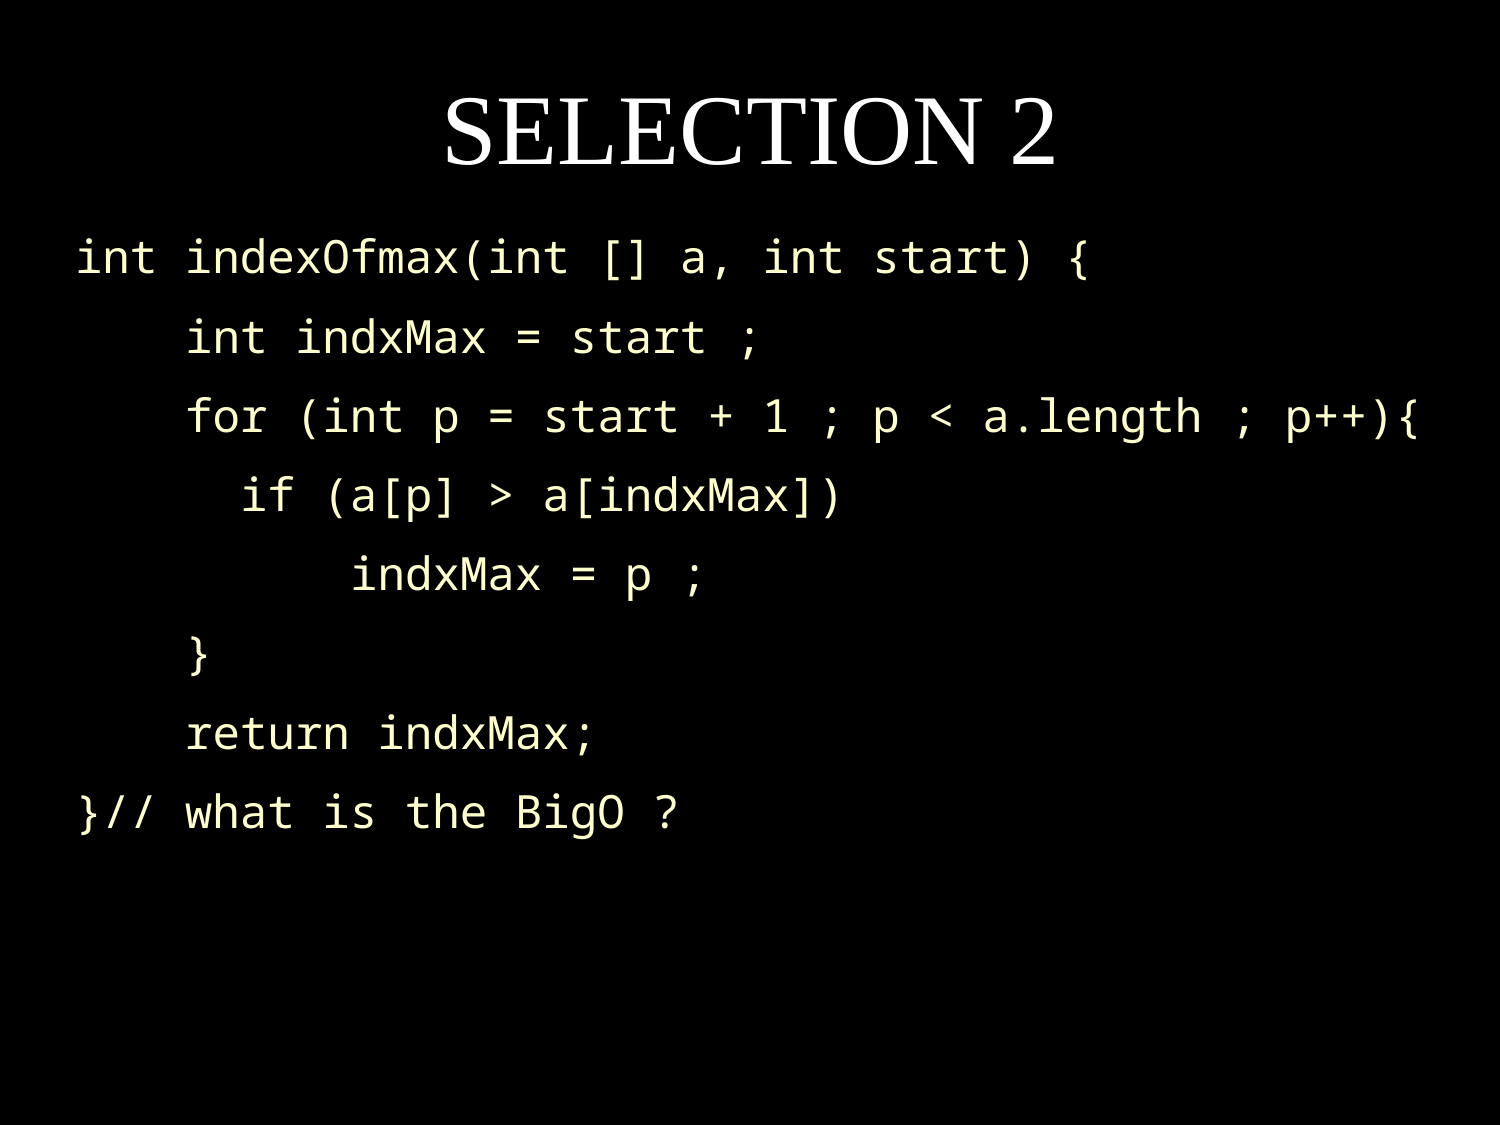

# SELECTION 2
int indexOfmax(int [] a, int start) {
 int indxMax = start ;
 for (int p = start + 1 ; p < a.length ; p++){
 if (a[p] > a[indxMax])
 indxMax = p ;
 }
 return indxMax;
}// what is the BigO ?